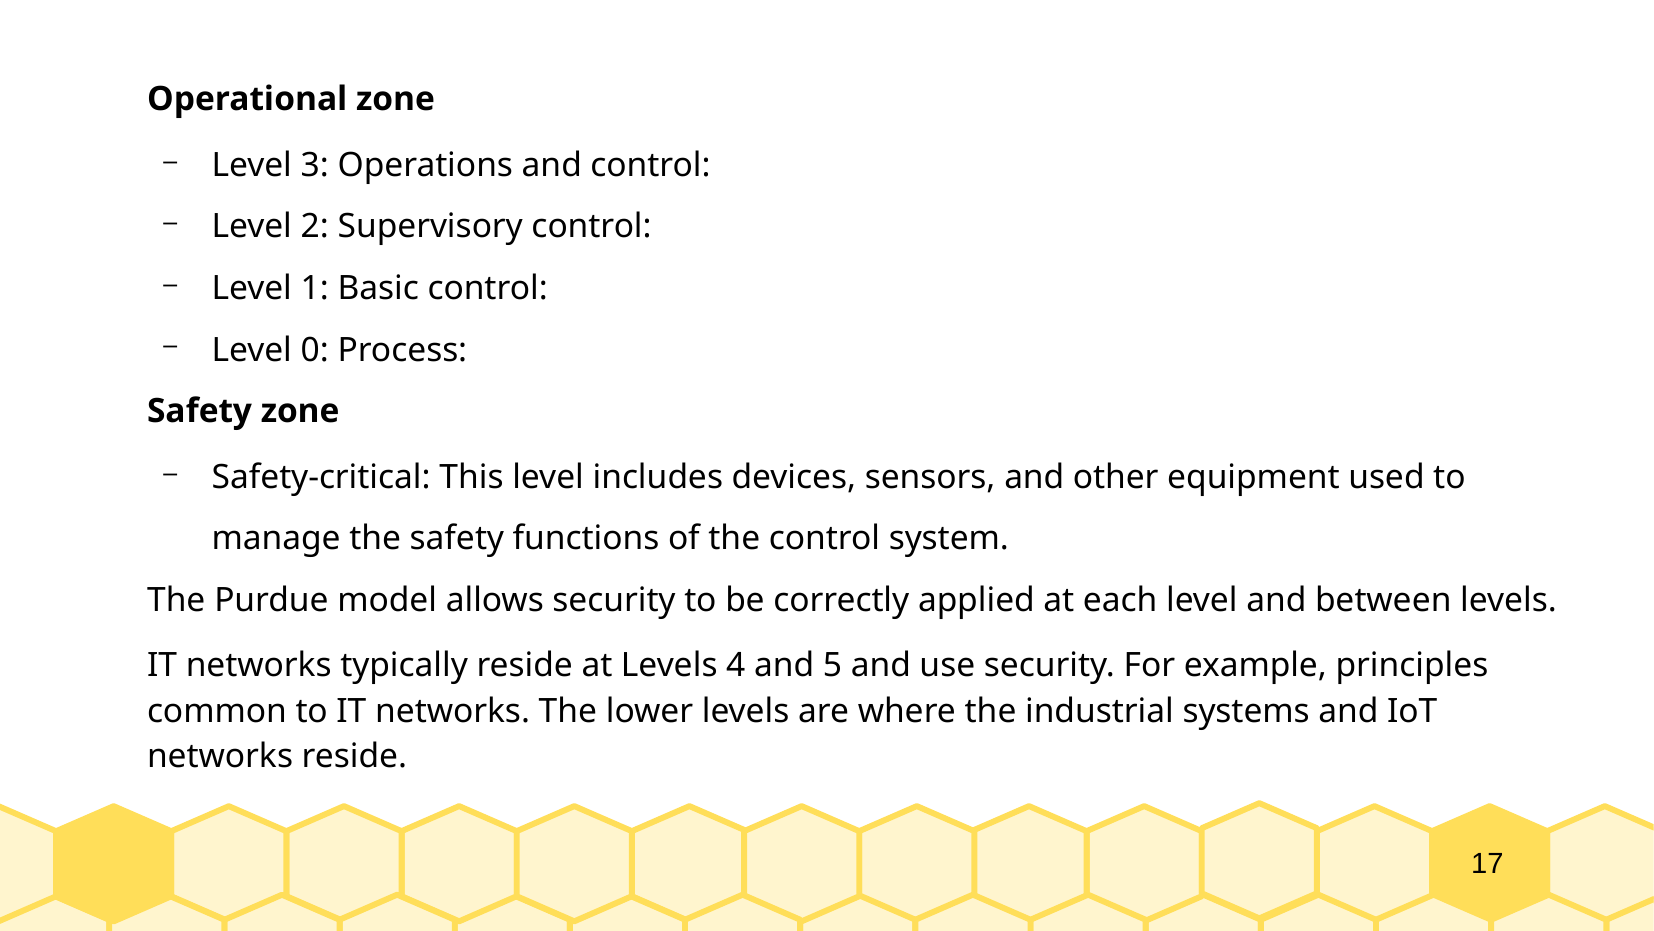

# Operational zone
Level 3: Operations and control:
Level 2: Supervisory control:
Level 1: Basic control:
Level 0: Process:
Safety zone
Safety-critical: This level includes devices, sensors, and other equipment used to
manage the safety functions of the control system.
The Purdue model allows security to be correctly applied at each level and between levels.
IT networks typically reside at Levels 4 and 5 and use security. For example, principles common to IT networks. The lower levels are where the industrial systems and IoT networks reside.